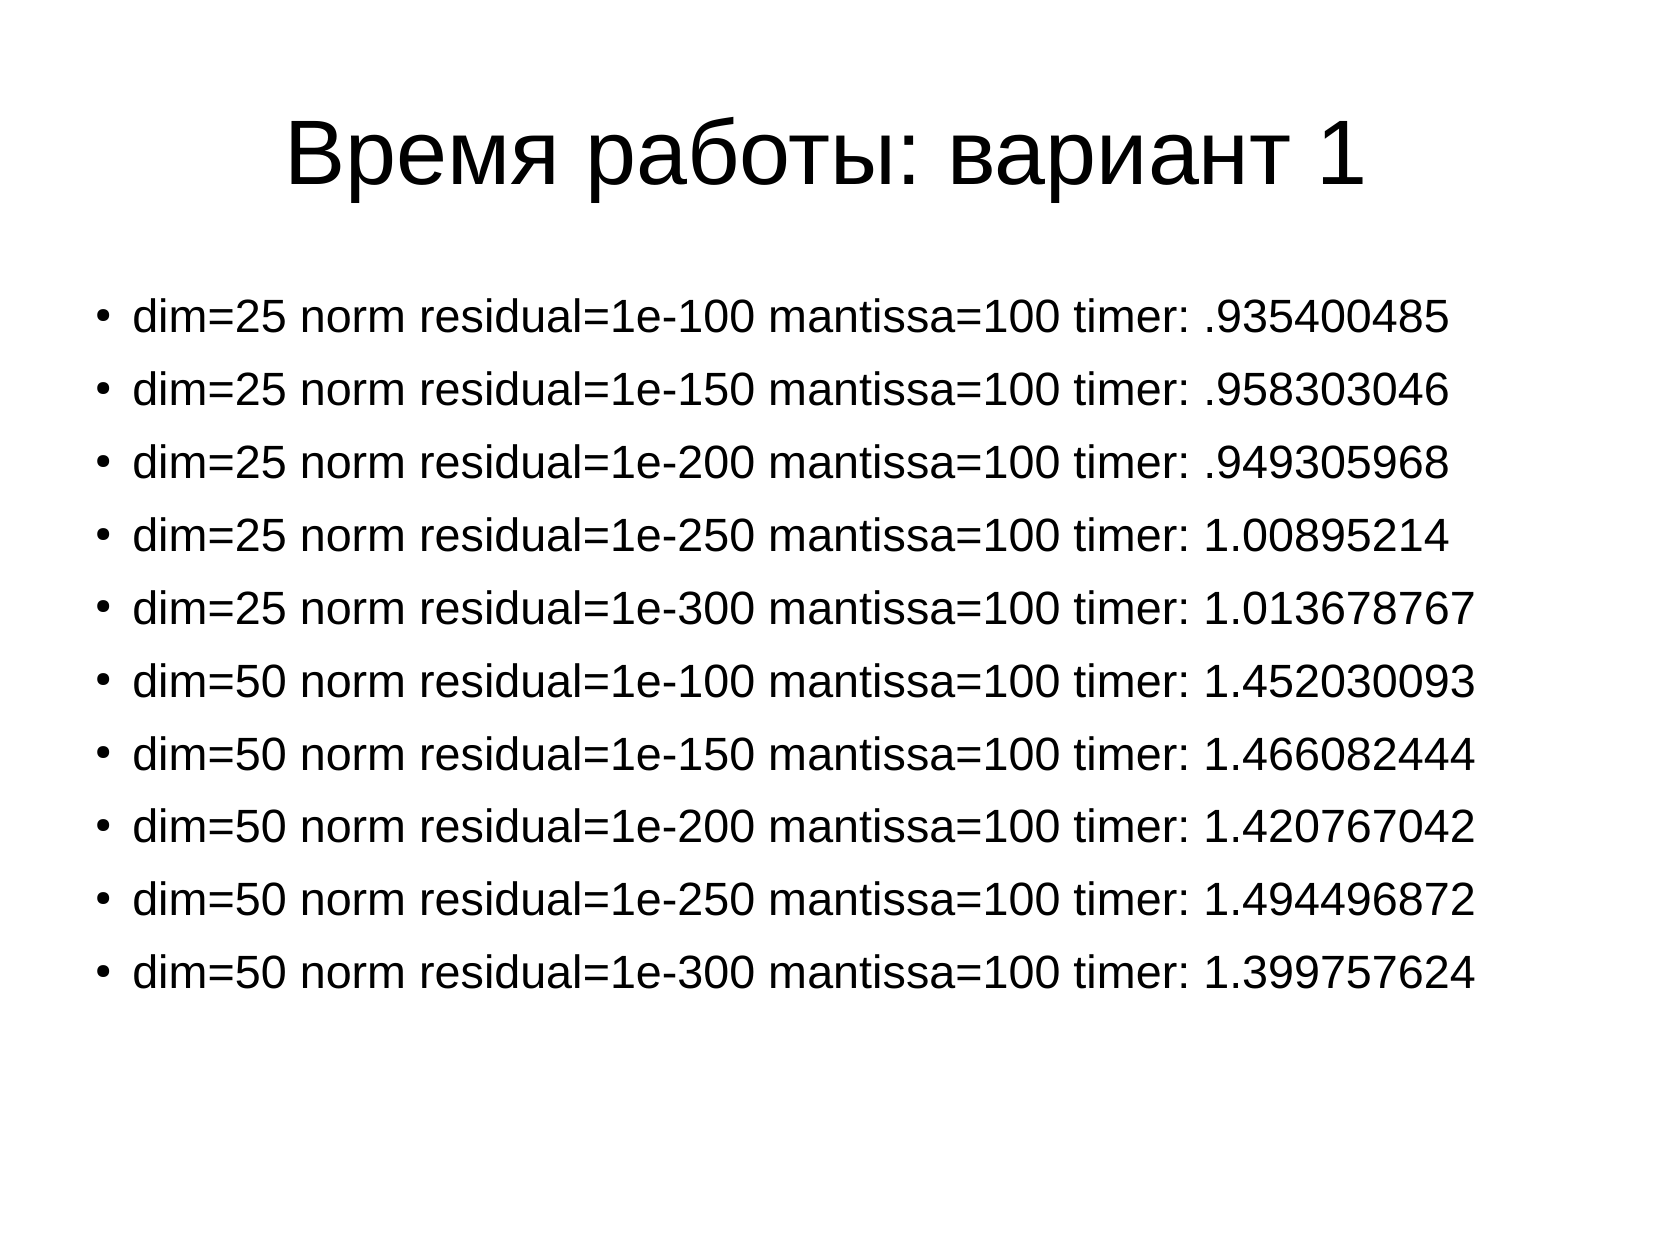

# Время работы: вариант 1
dim=25 norm residual=1e-100 mantissa=100 timer: .935400485
dim=25 norm residual=1e-150 mantissa=100 timer: .958303046
dim=25 norm residual=1e-200 mantissa=100 timer: .949305968
dim=25 norm residual=1e-250 mantissa=100 timer: 1.00895214
dim=25 norm residual=1e-300 mantissa=100 timer: 1.013678767
dim=50 norm residual=1e-100 mantissa=100 timer: 1.452030093
dim=50 norm residual=1e-150 mantissa=100 timer: 1.466082444
dim=50 norm residual=1e-200 mantissa=100 timer: 1.420767042
dim=50 norm residual=1e-250 mantissa=100 timer: 1.494496872
dim=50 norm residual=1e-300 mantissa=100 timer: 1.399757624